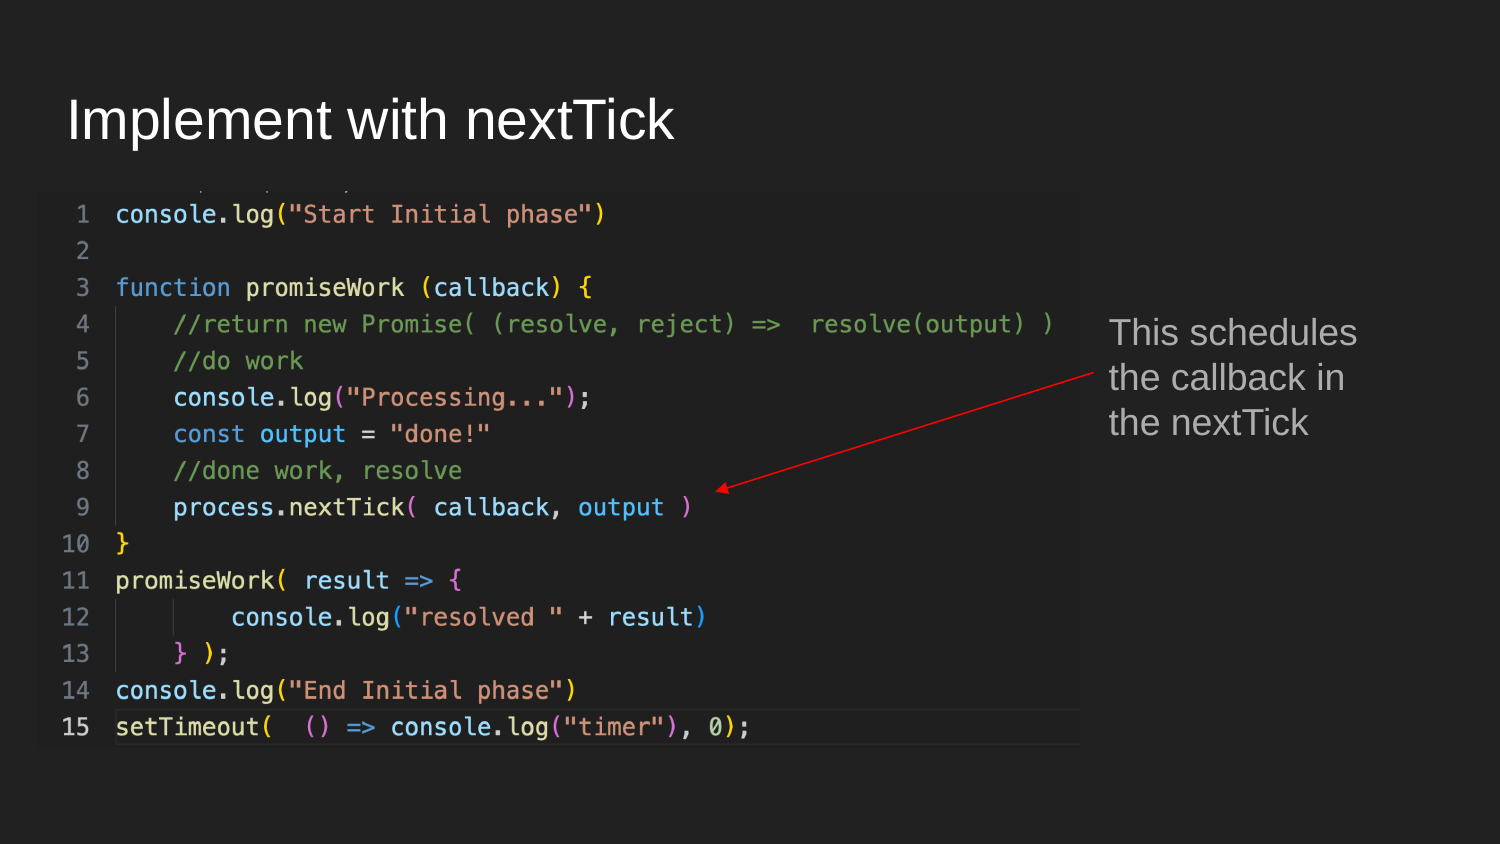

# Implement with nextTick
This schedules the callback in the nextTick